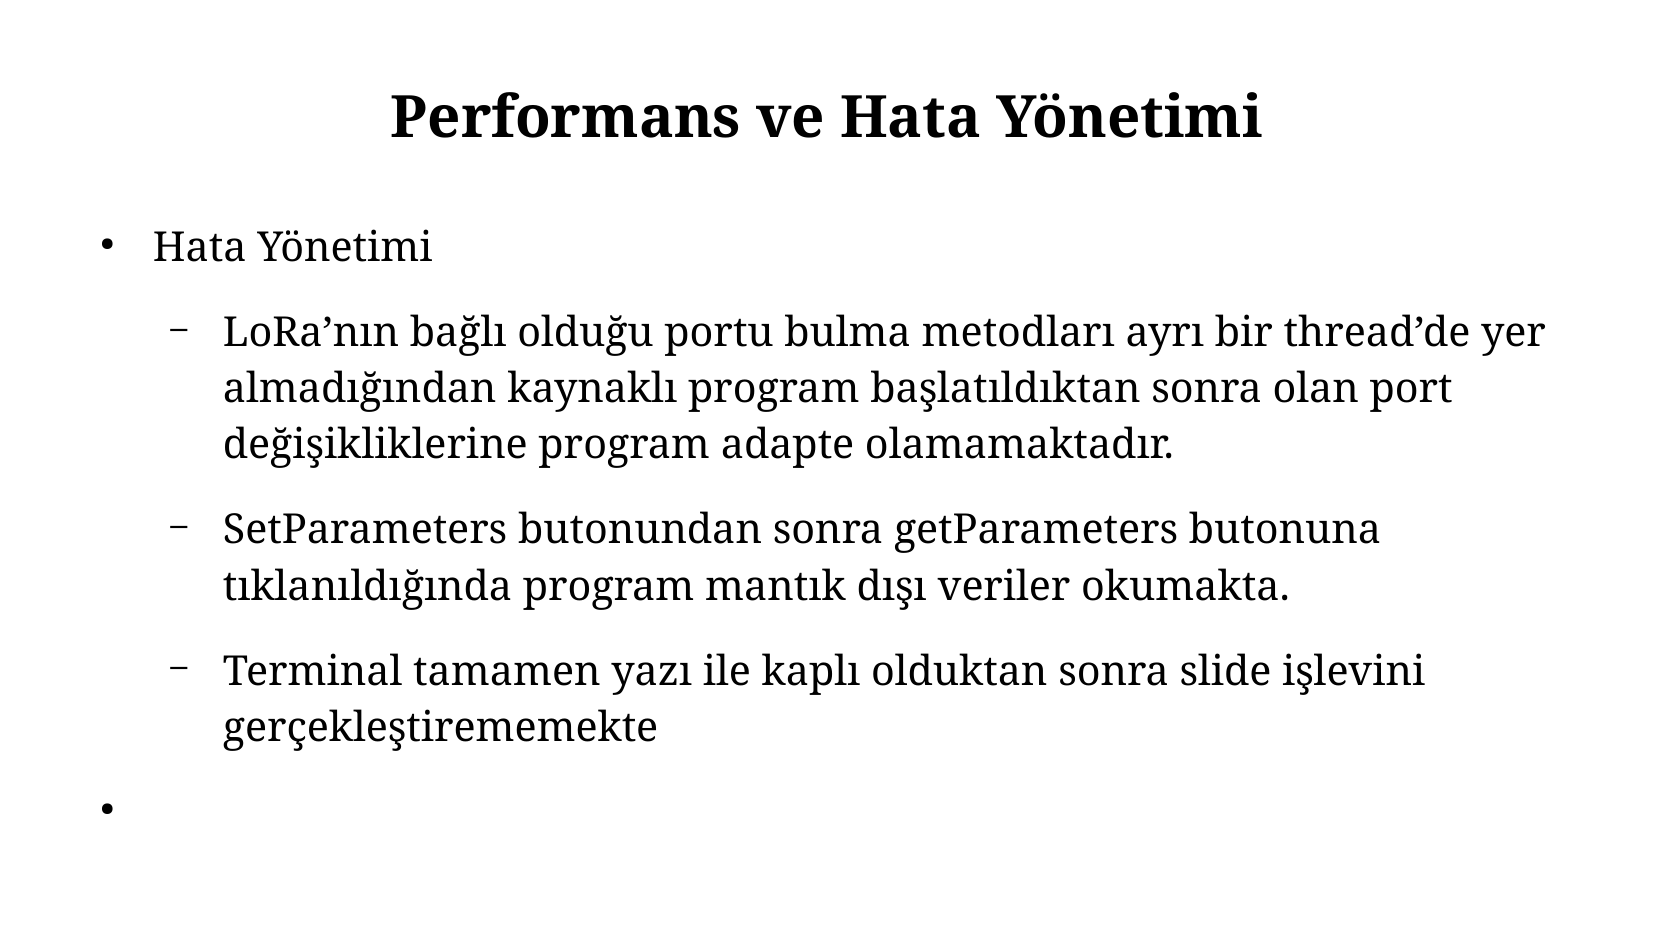

# Performans ve Hata Yönetimi
Hata Yönetimi
LoRa’nın bağlı olduğu portu bulma metodları ayrı bir thread’de yer almadığından kaynaklı program başlatıldıktan sonra olan port değişikliklerine program adapte olamamaktadır.
SetParameters butonundan sonra getParameters butonuna tıklanıldığında program mantık dışı veriler okumakta.
Terminal tamamen yazı ile kaplı olduktan sonra slide işlevini gerçekleştirememekte